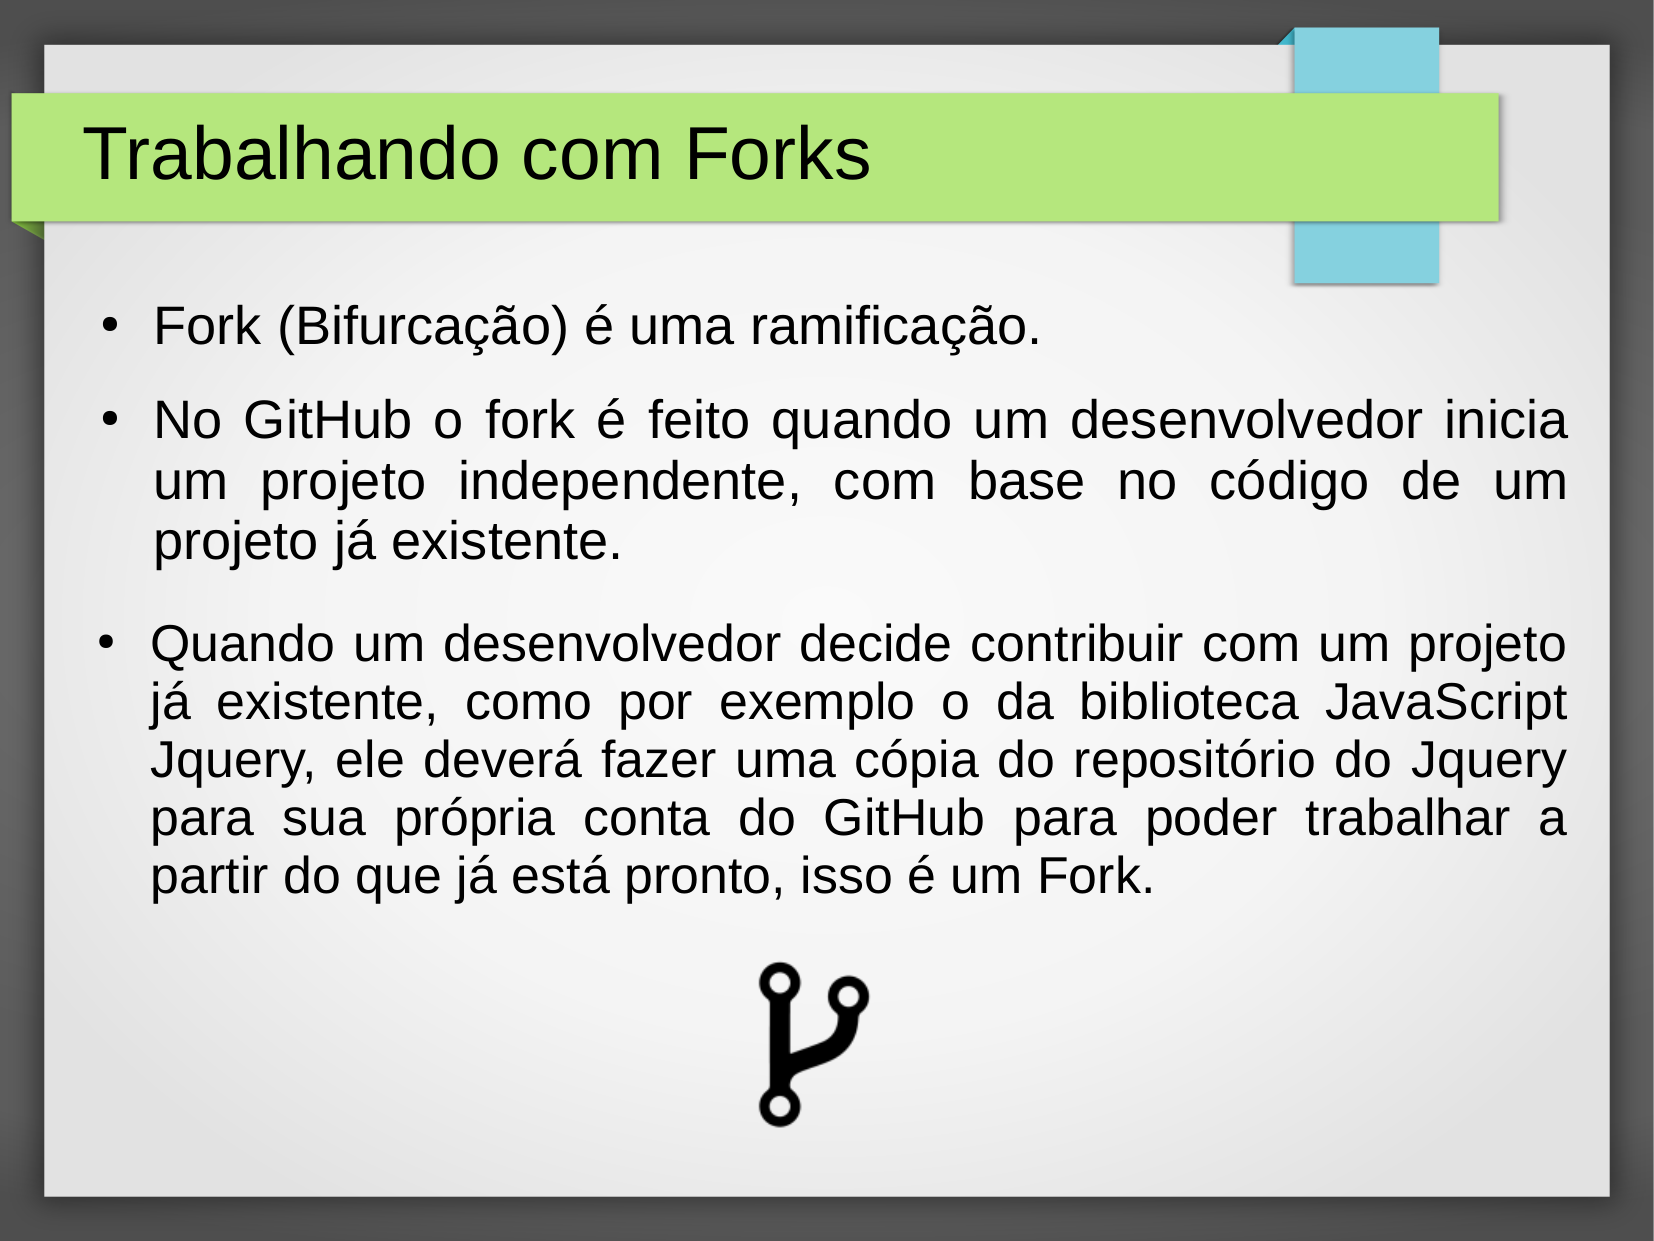

# Trabalhando com Forks
Fork (Bifurcação) é uma ramificação.
No GitHub o fork é feito quando um desenvolvedor inicia um projeto independente, com base no código de um projeto já existente.
Quando um desenvolvedor decide contribuir com um projeto já existente, como por exemplo o da biblioteca JavaScript Jquery, ele deverá fazer uma cópia do repositório do Jquery para sua própria conta do GitHub para poder trabalhar a partir do que já está pronto, isso é um Fork.